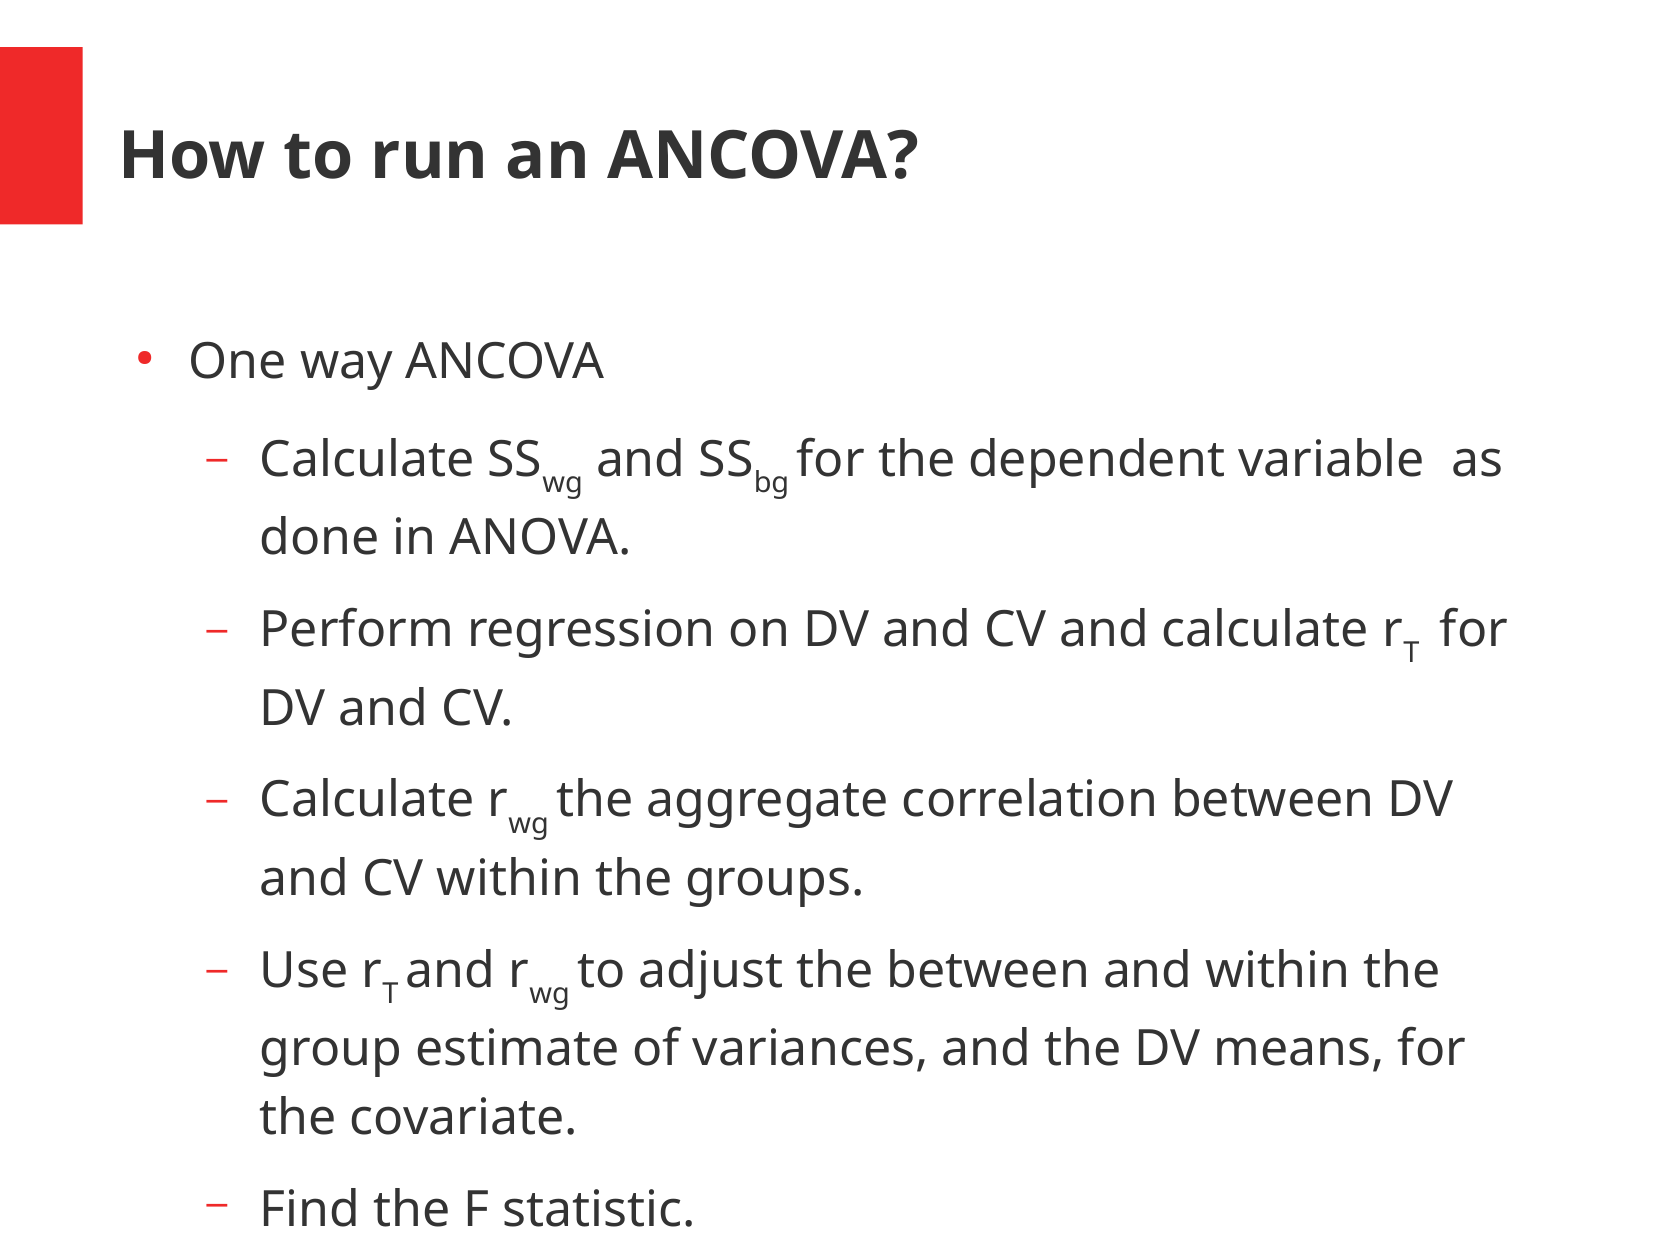

# How to run an ANCOVA?
One way ANCOVA
Calculate SSwg and SSbg for the dependent variable as done in ANOVA.
Perform regression on DV and CV and calculate rT for DV and CV.
Calculate rwg the aggregate correlation between DV and CV within the groups.
Use rT and rwg to adjust the between and within the group estimate of variances, and the DV means, for the covariate.
Find the F statistic.